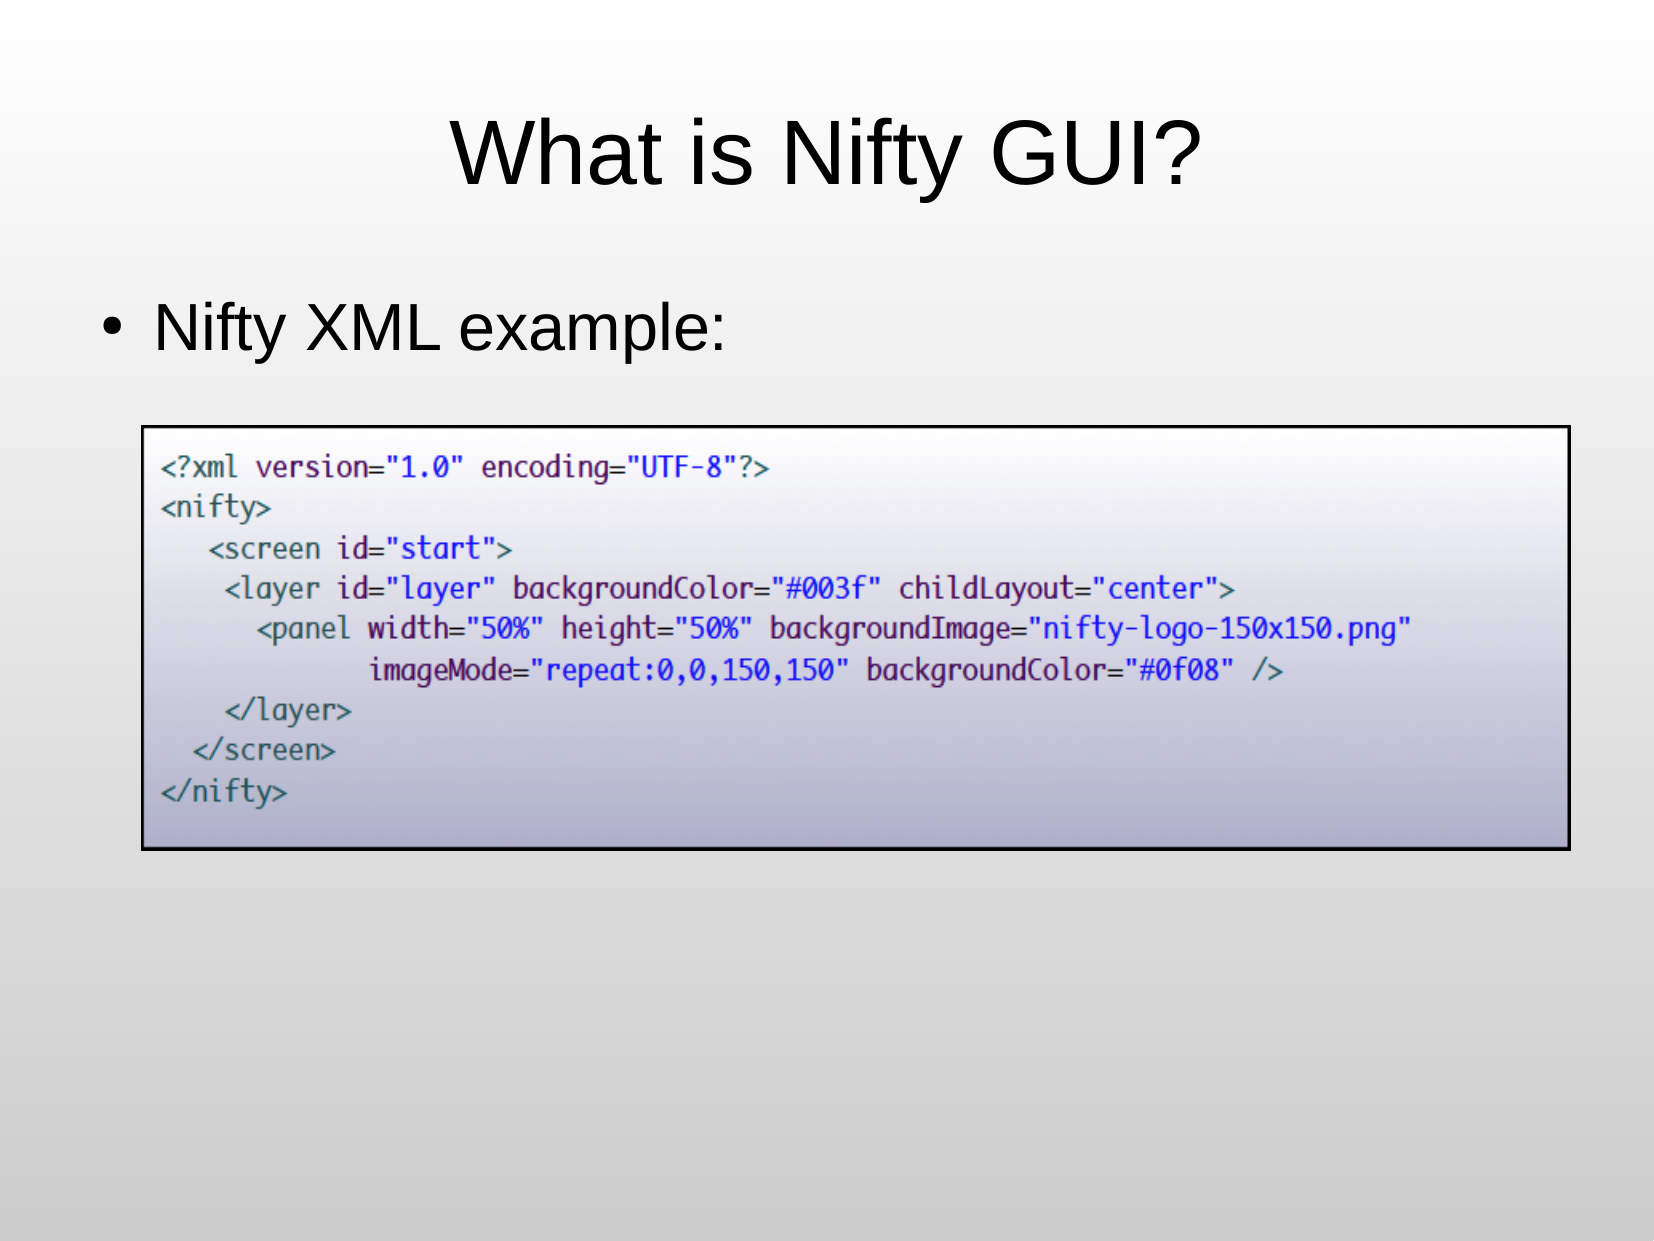

# What is Nifty GUI?
Nifty XML example: